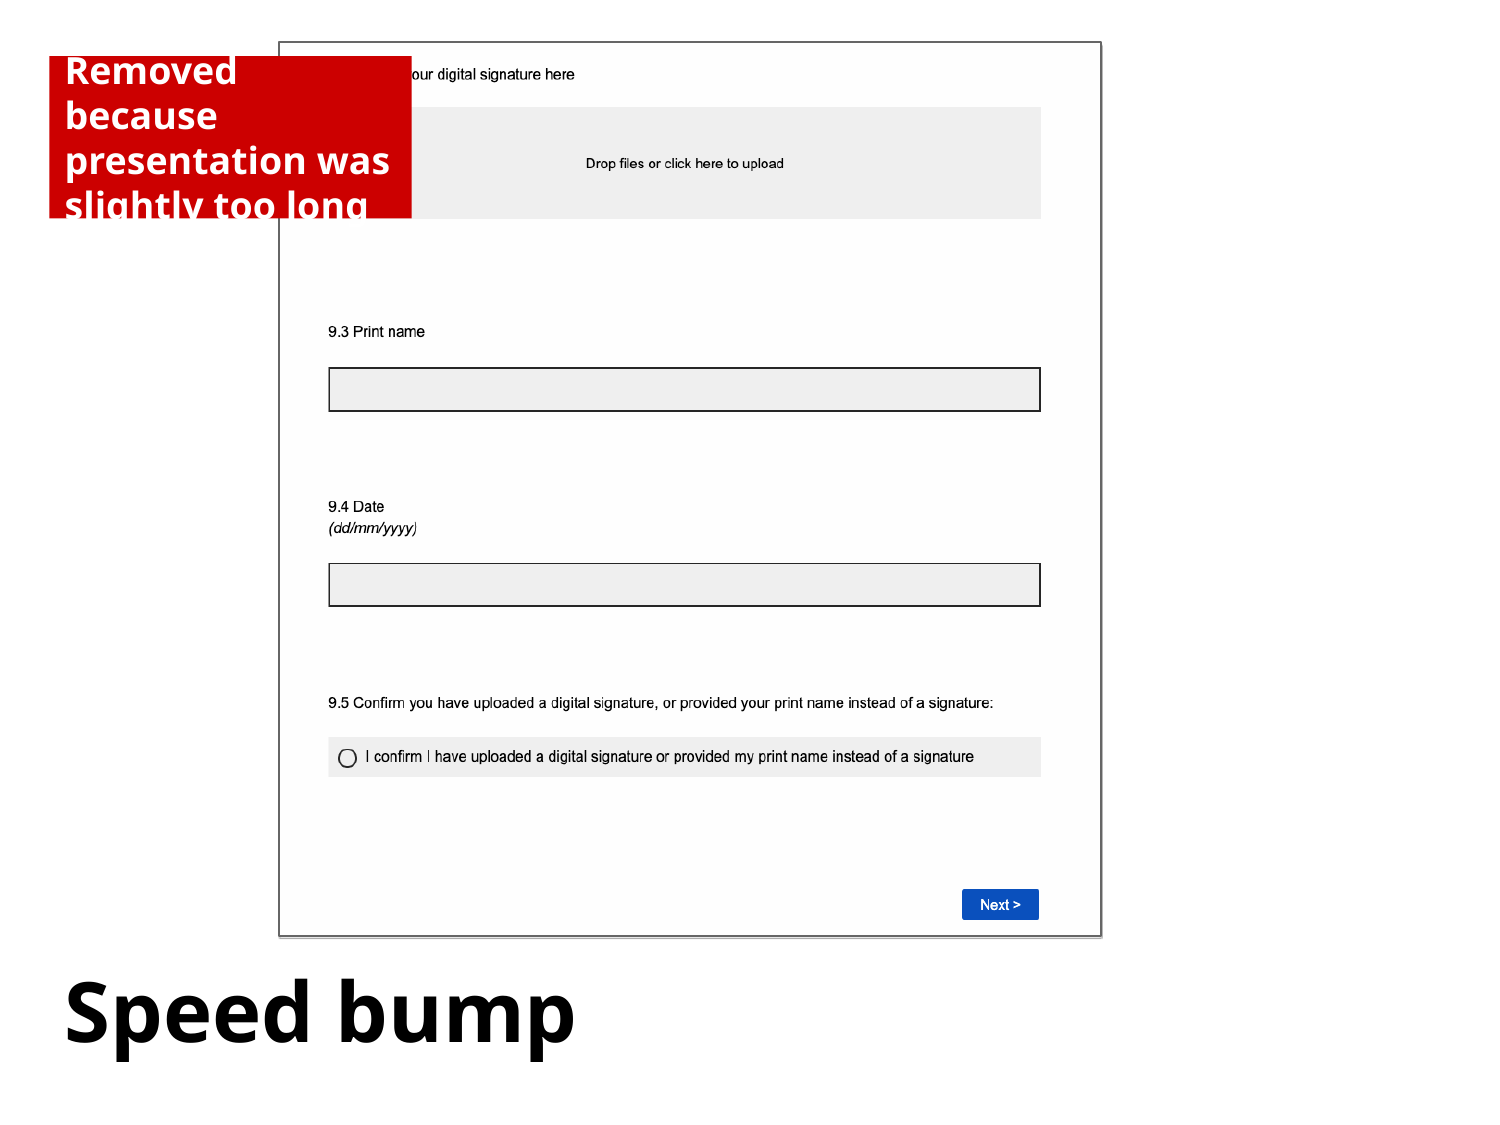

Removed because presentation was slightly too long
Speed bump